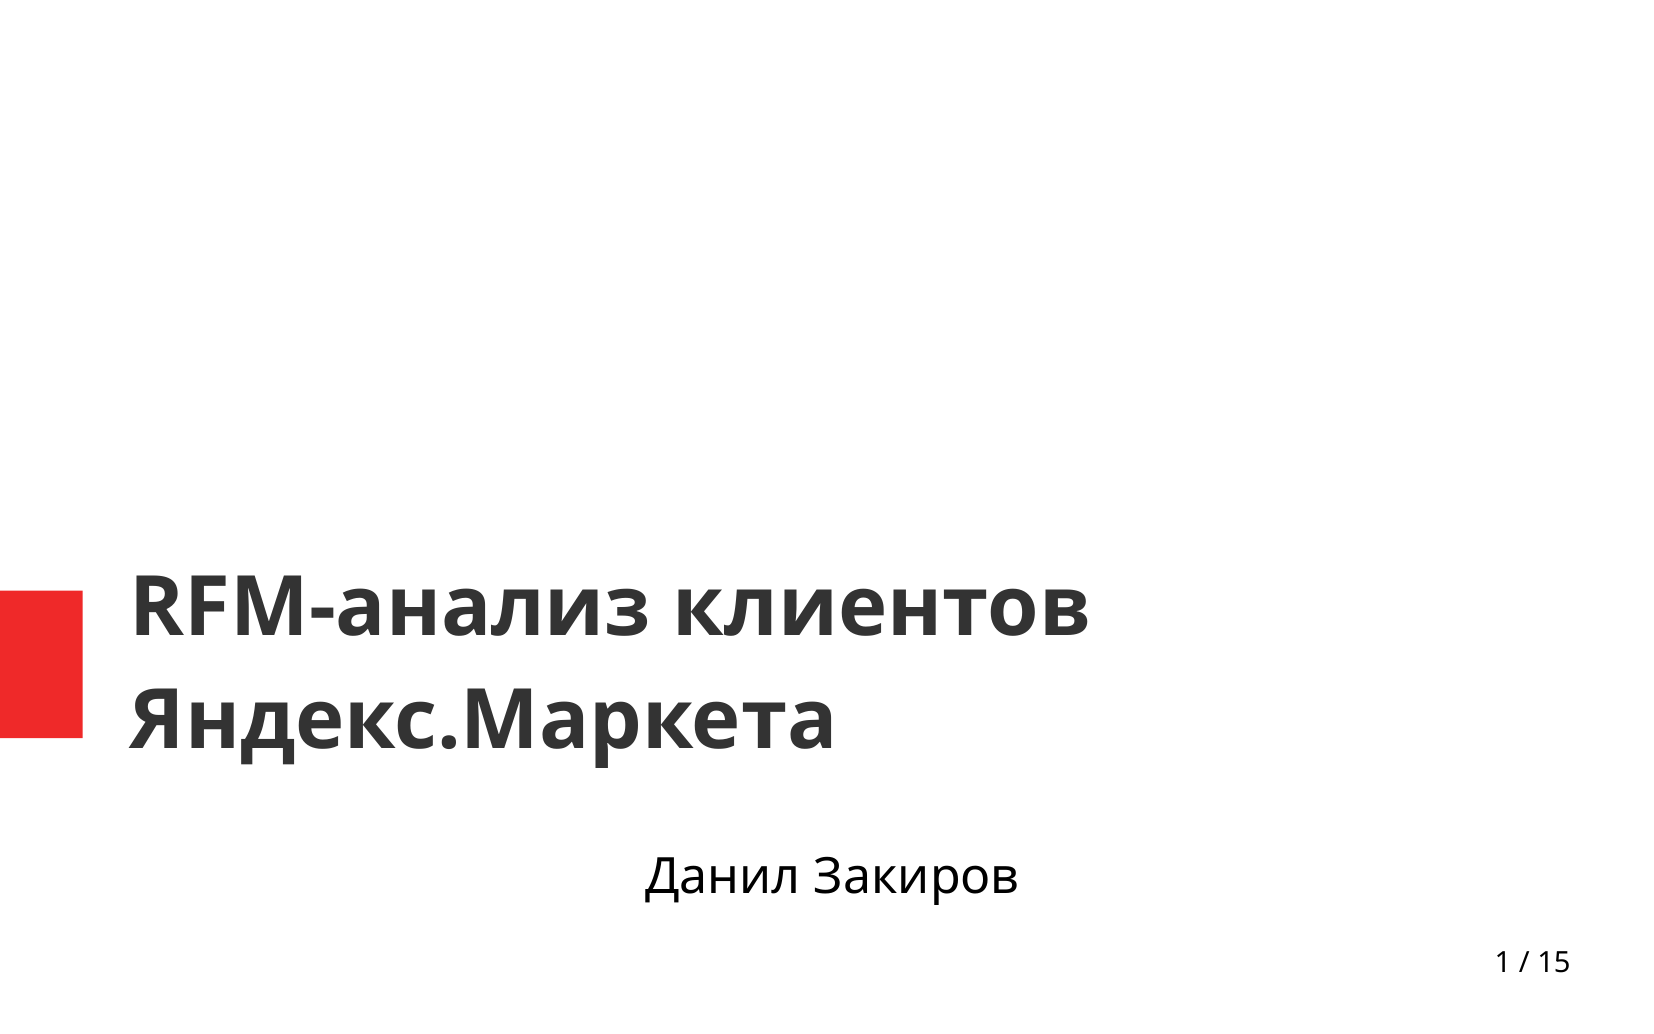

# RFM-анализ клиентов Яндекс.Маркета
Данил Закиров
1